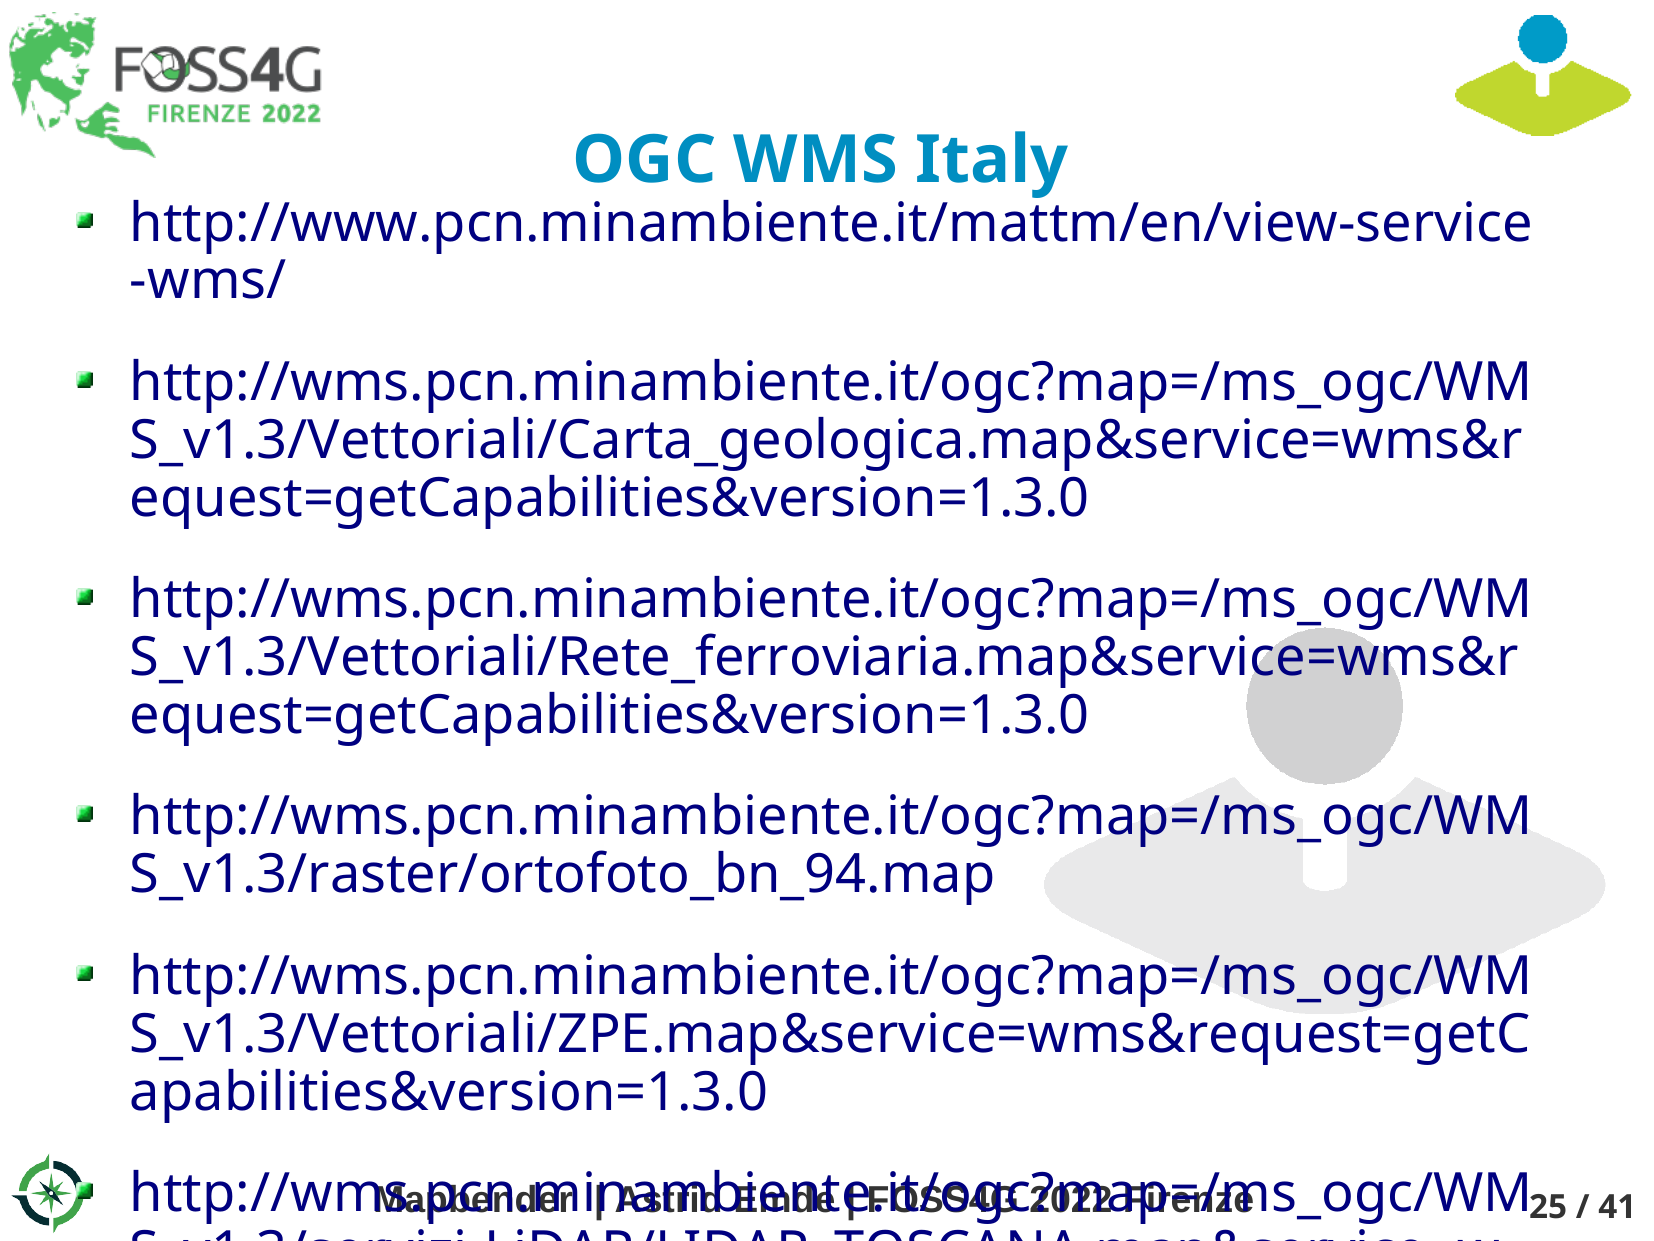

# OGC WMS Italy
http://www.pcn.minambiente.it/mattm/en/view-service-wms/
http://wms.pcn.minambiente.it/ogc?map=/ms_ogc/WMS_v1.3/Vettoriali/Carta_geologica.map&service=wms&request=getCapabilities&version=1.3.0
http://wms.pcn.minambiente.it/ogc?map=/ms_ogc/WMS_v1.3/Vettoriali/Rete_ferroviaria.map&service=wms&request=getCapabilities&version=1.3.0
http://wms.pcn.minambiente.it/ogc?map=/ms_ogc/WMS_v1.3/raster/ortofoto_bn_94.map
http://wms.pcn.minambiente.it/ogc?map=/ms_ogc/WMS_v1.3/Vettoriali/ZPE.map&service=wms&request=getCapabilities&version=1.3.0
http://wms.pcn.minambiente.it/ogc?map=/ms_ogc/WMS_v1.3/servizi-LiDAR/LIDAR_TOSCANA.map&service=wms&request=getCapabilities&version=1.3.0